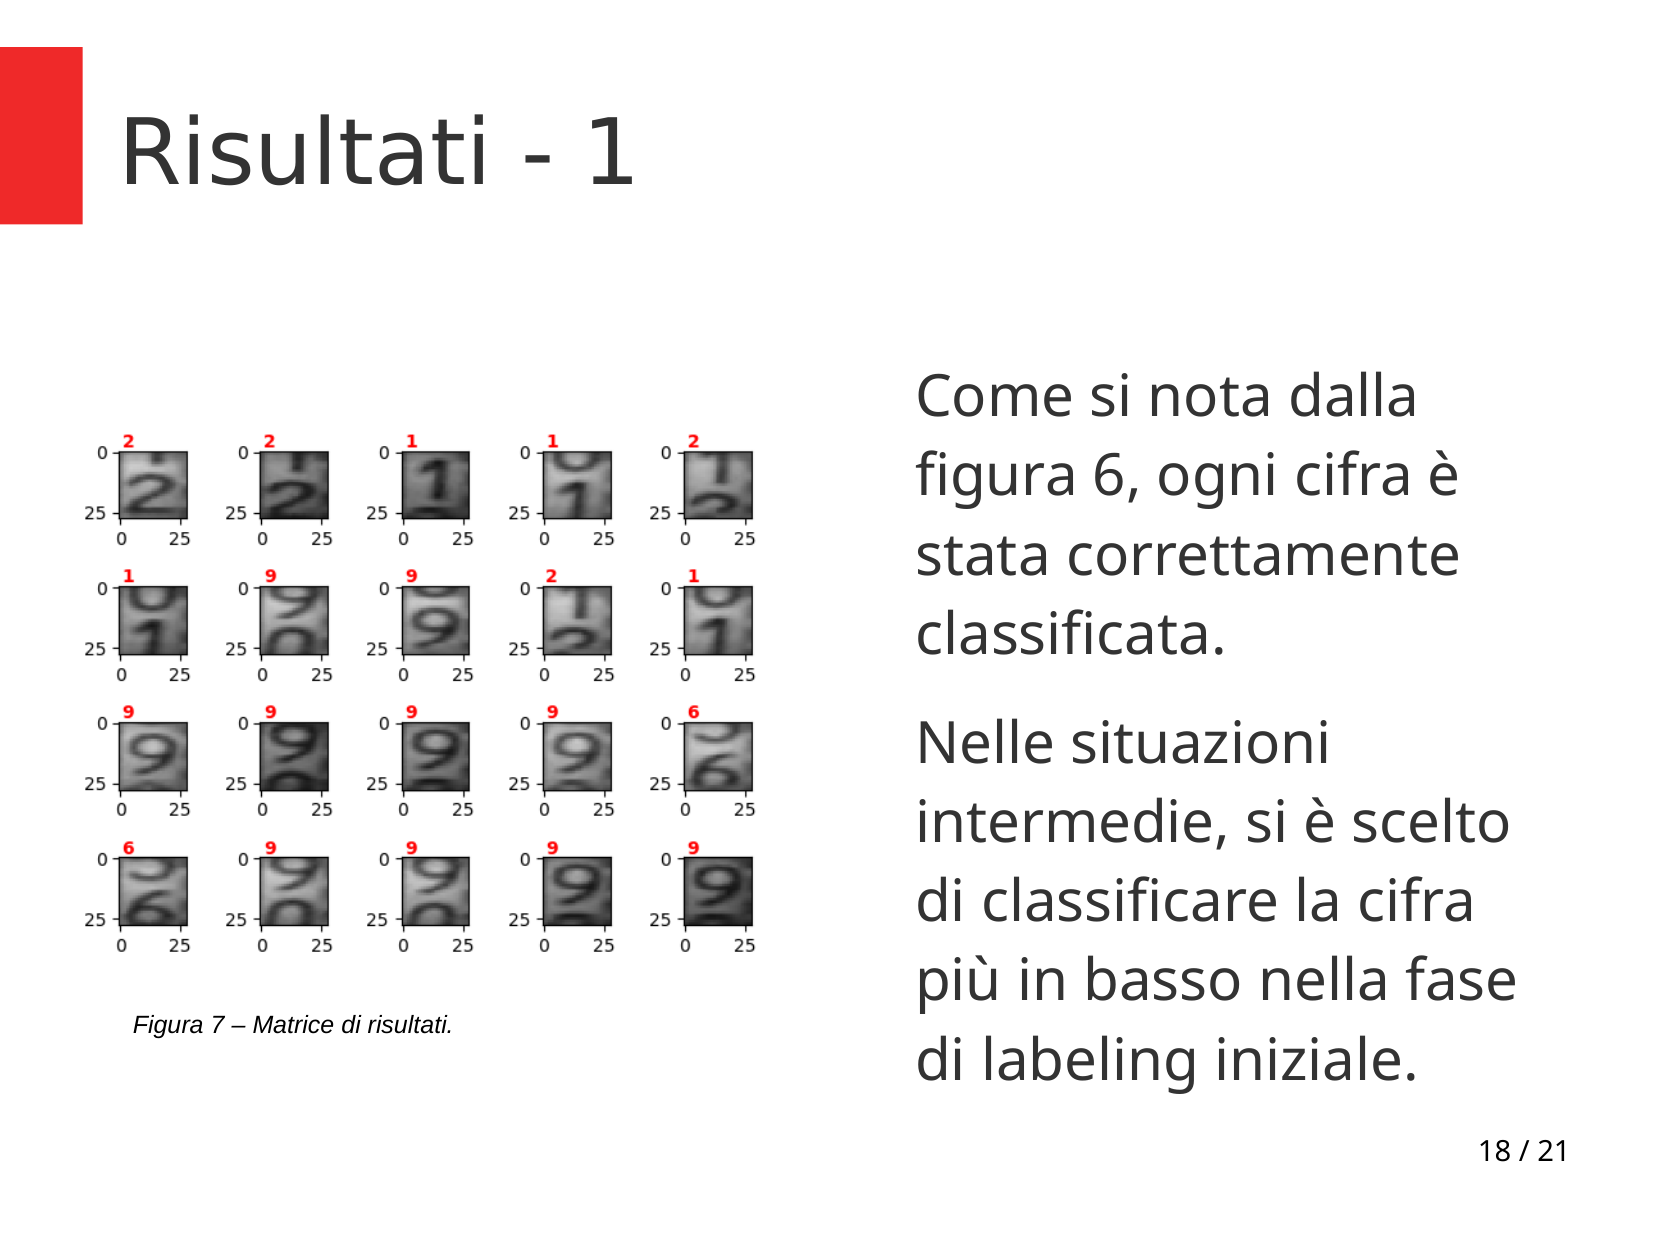

# Risultati - 1
Come si nota dalla figura 6, ogni cifra è stata correttamente classificata.
Nelle situazioni intermedie, si è scelto di classificare la cifra più in basso nella fase di labeling iniziale.
Figura 7 – Matrice di risultati.
18